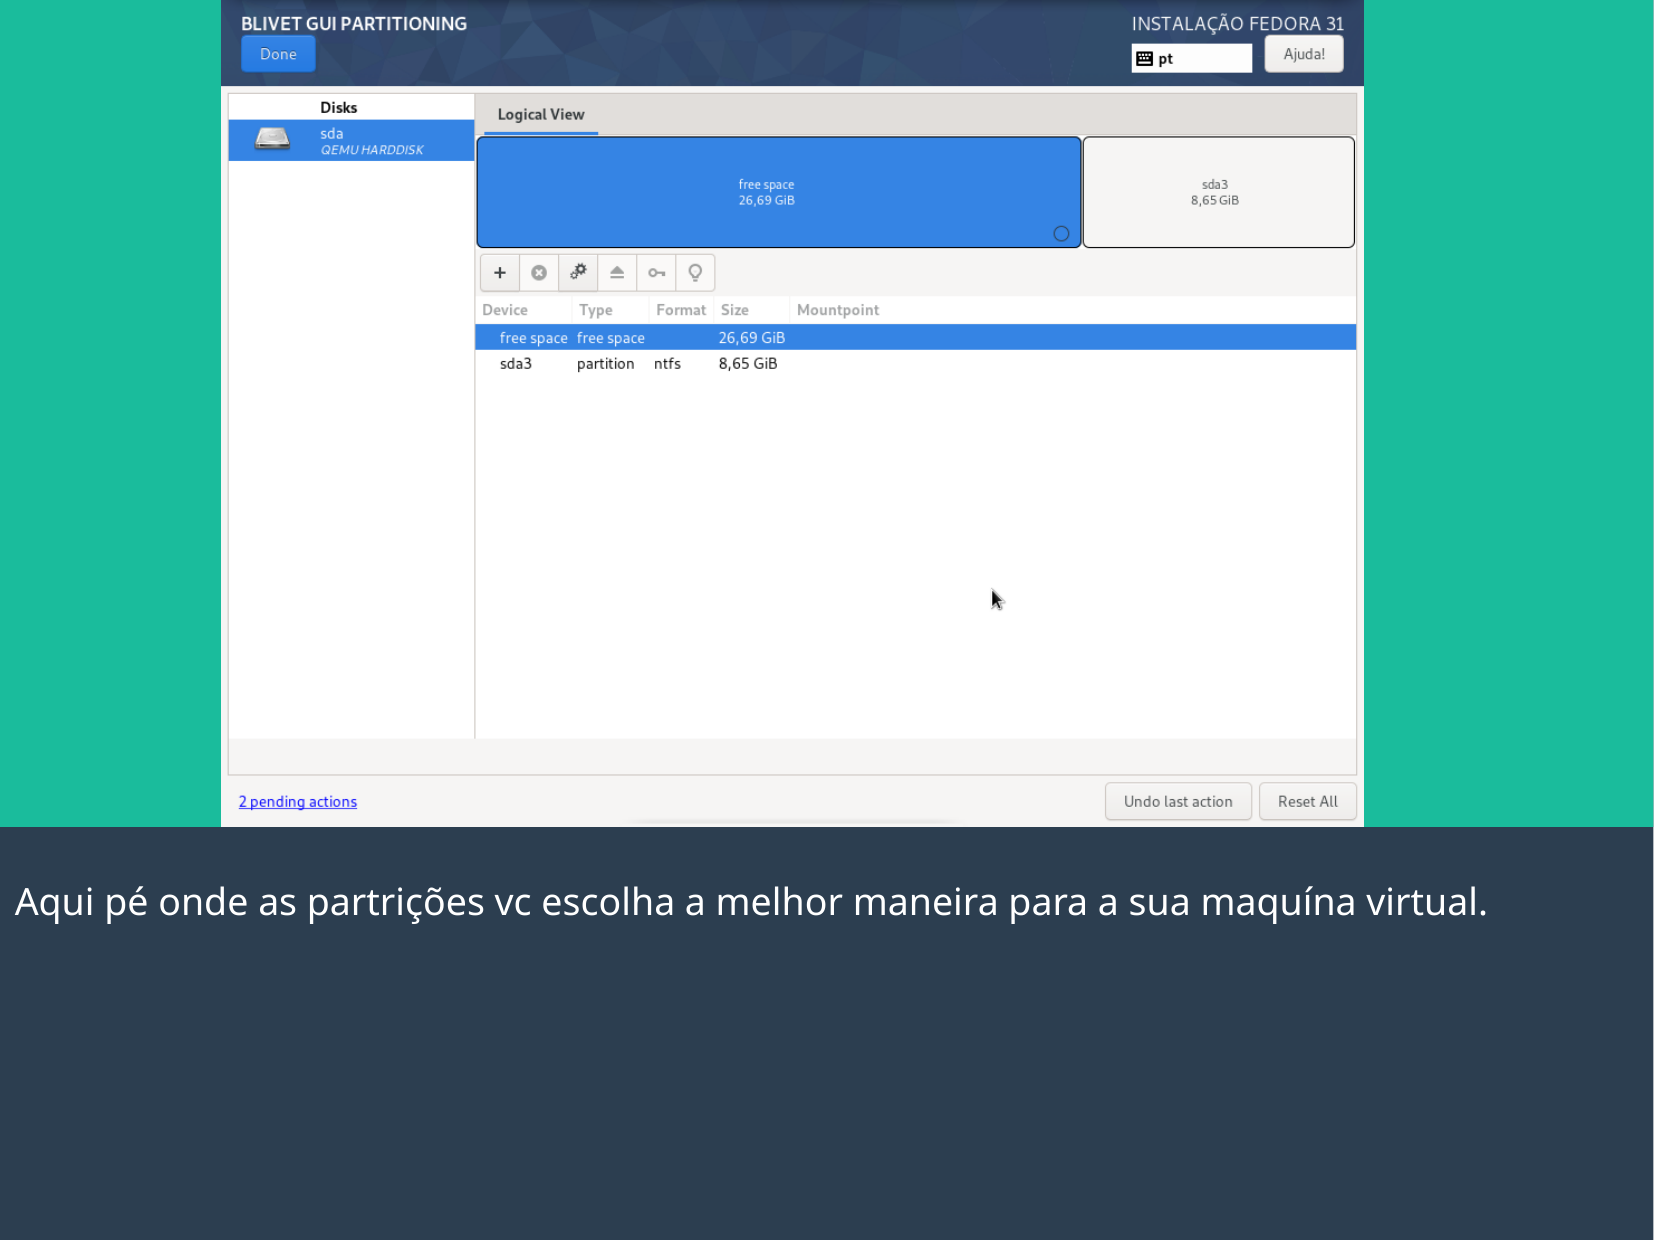

Aqui pé onde as partrições vc escolha a melhor maneira para a sua maquína virtual.